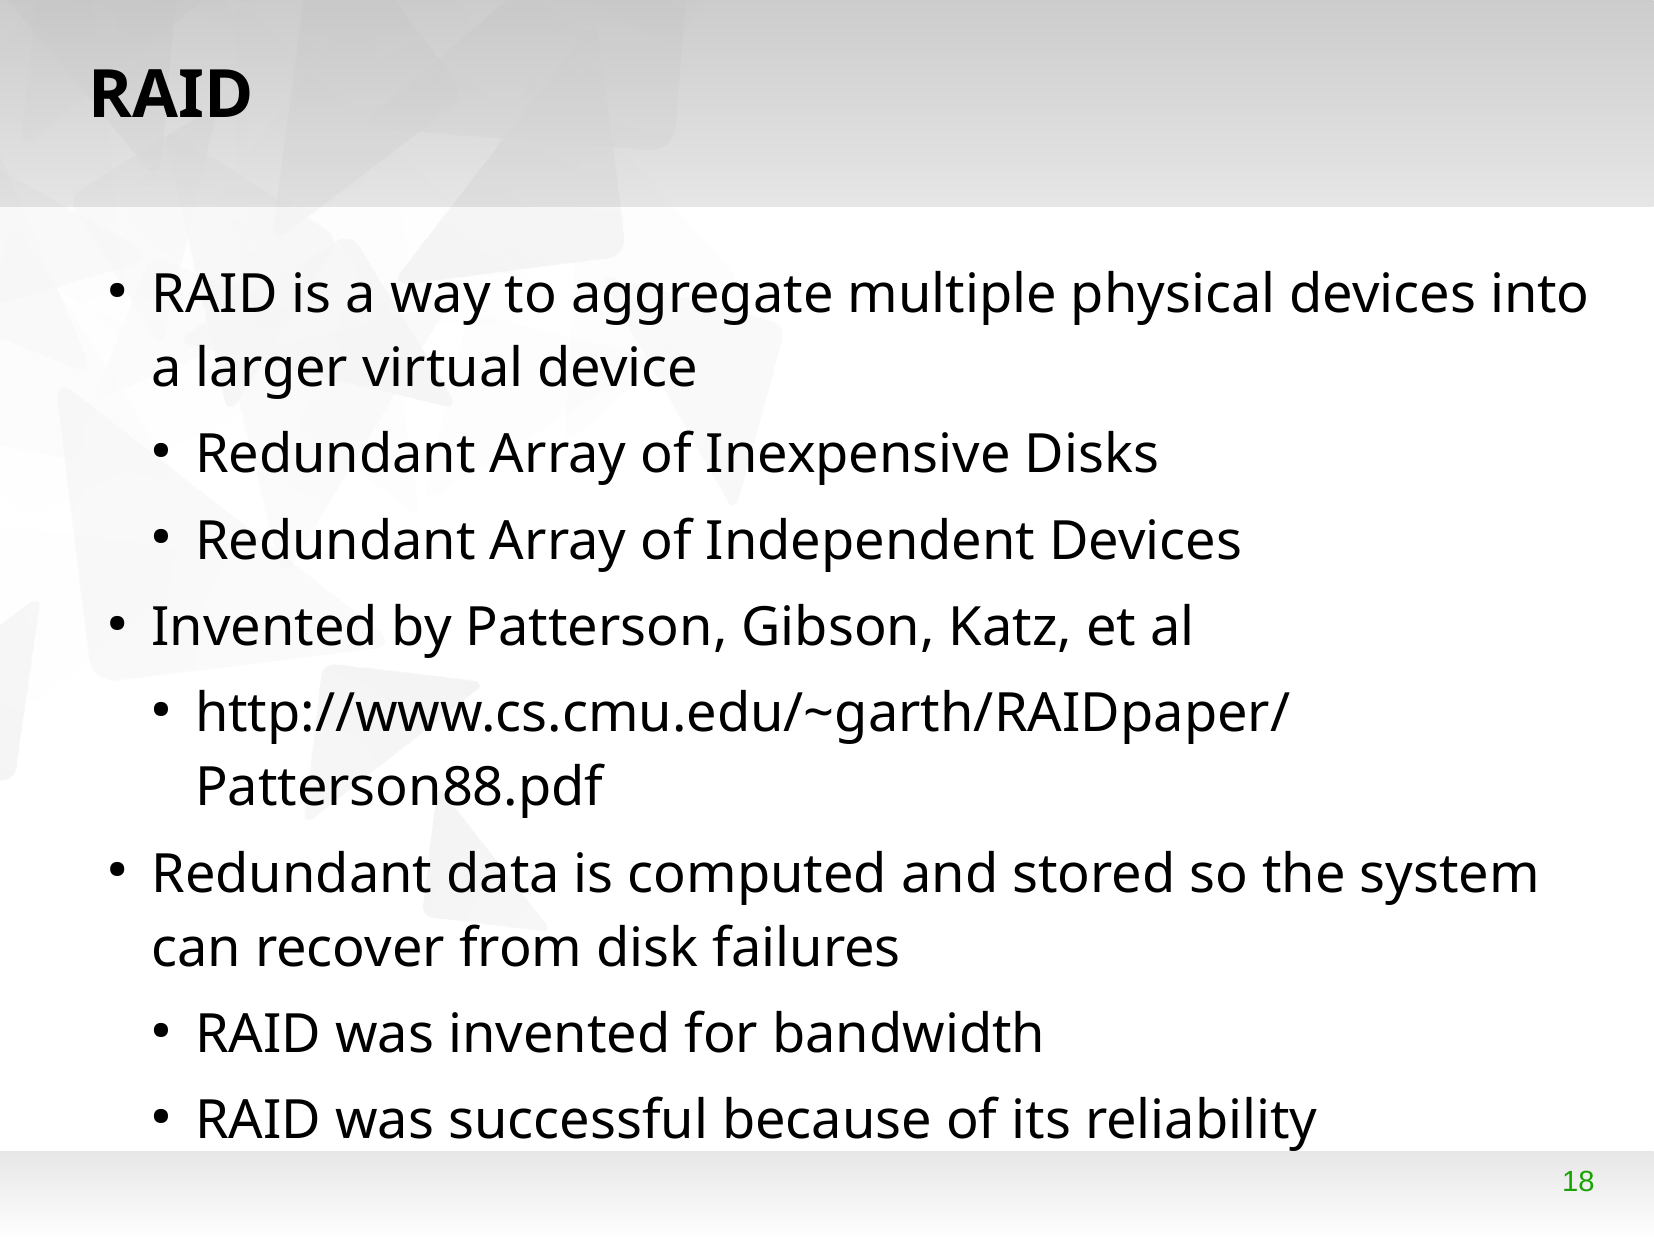

# RAID
RAID is a way to aggregate multiple physical devices into a larger virtual device
Redundant Array of Inexpensive Disks
Redundant Array of Independent Devices
Invented by Patterson, Gibson, Katz, et al
http://www.cs.cmu.edu/~garth/RAIDpaper/Patterson88.pdf
Redundant data is computed and stored so the system can recover from disk failures
RAID was invented for bandwidth
RAID was successful because of its reliability
18